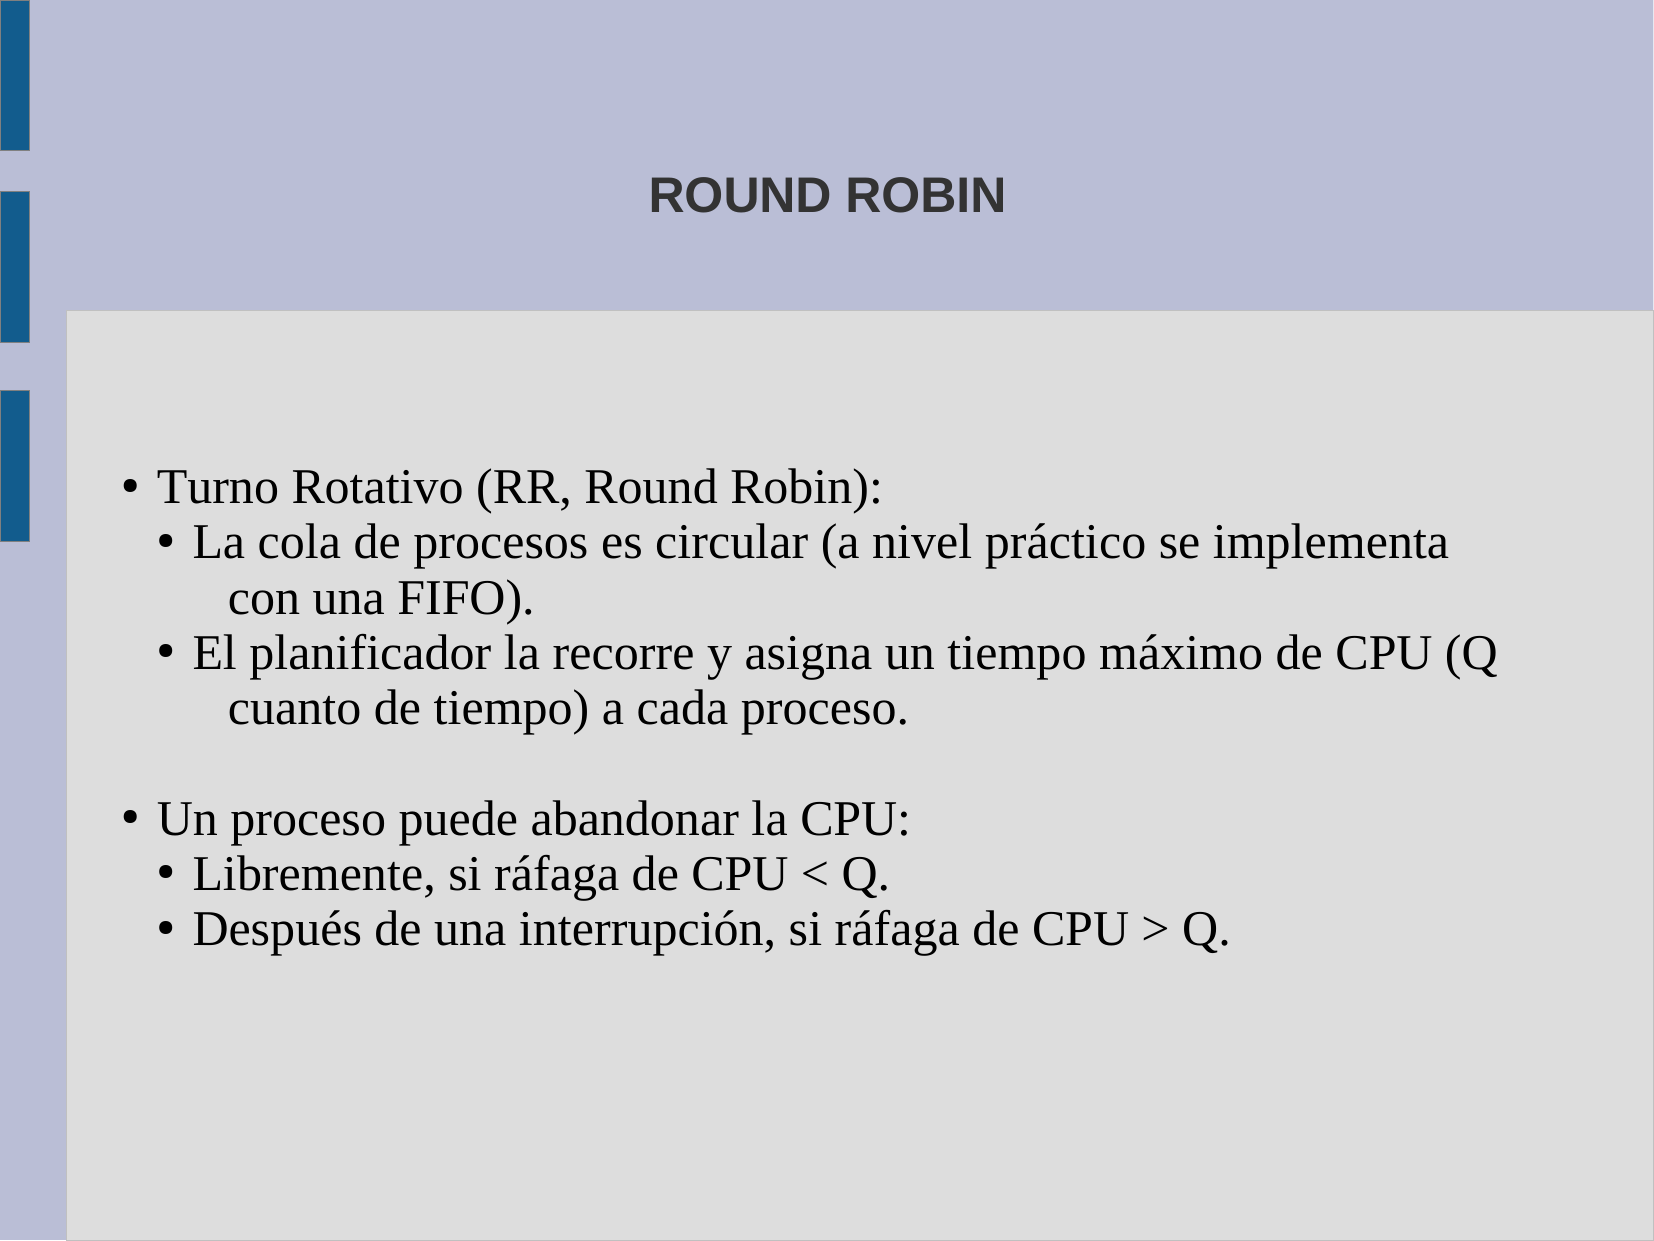

# ROUND ROBIN
Turno Rotativo (RR, Round Robin):
La cola de procesos es circular (a nivel práctico se implementa con una FIFO).
El planificador la recorre y asigna un tiempo máximo de CPU (Q cuanto de tiempo) a cada proceso.
Un proceso puede abandonar la CPU:
Libremente, si ráfaga de CPU < Q.
Después de una interrupción, si ráfaga de CPU > Q.